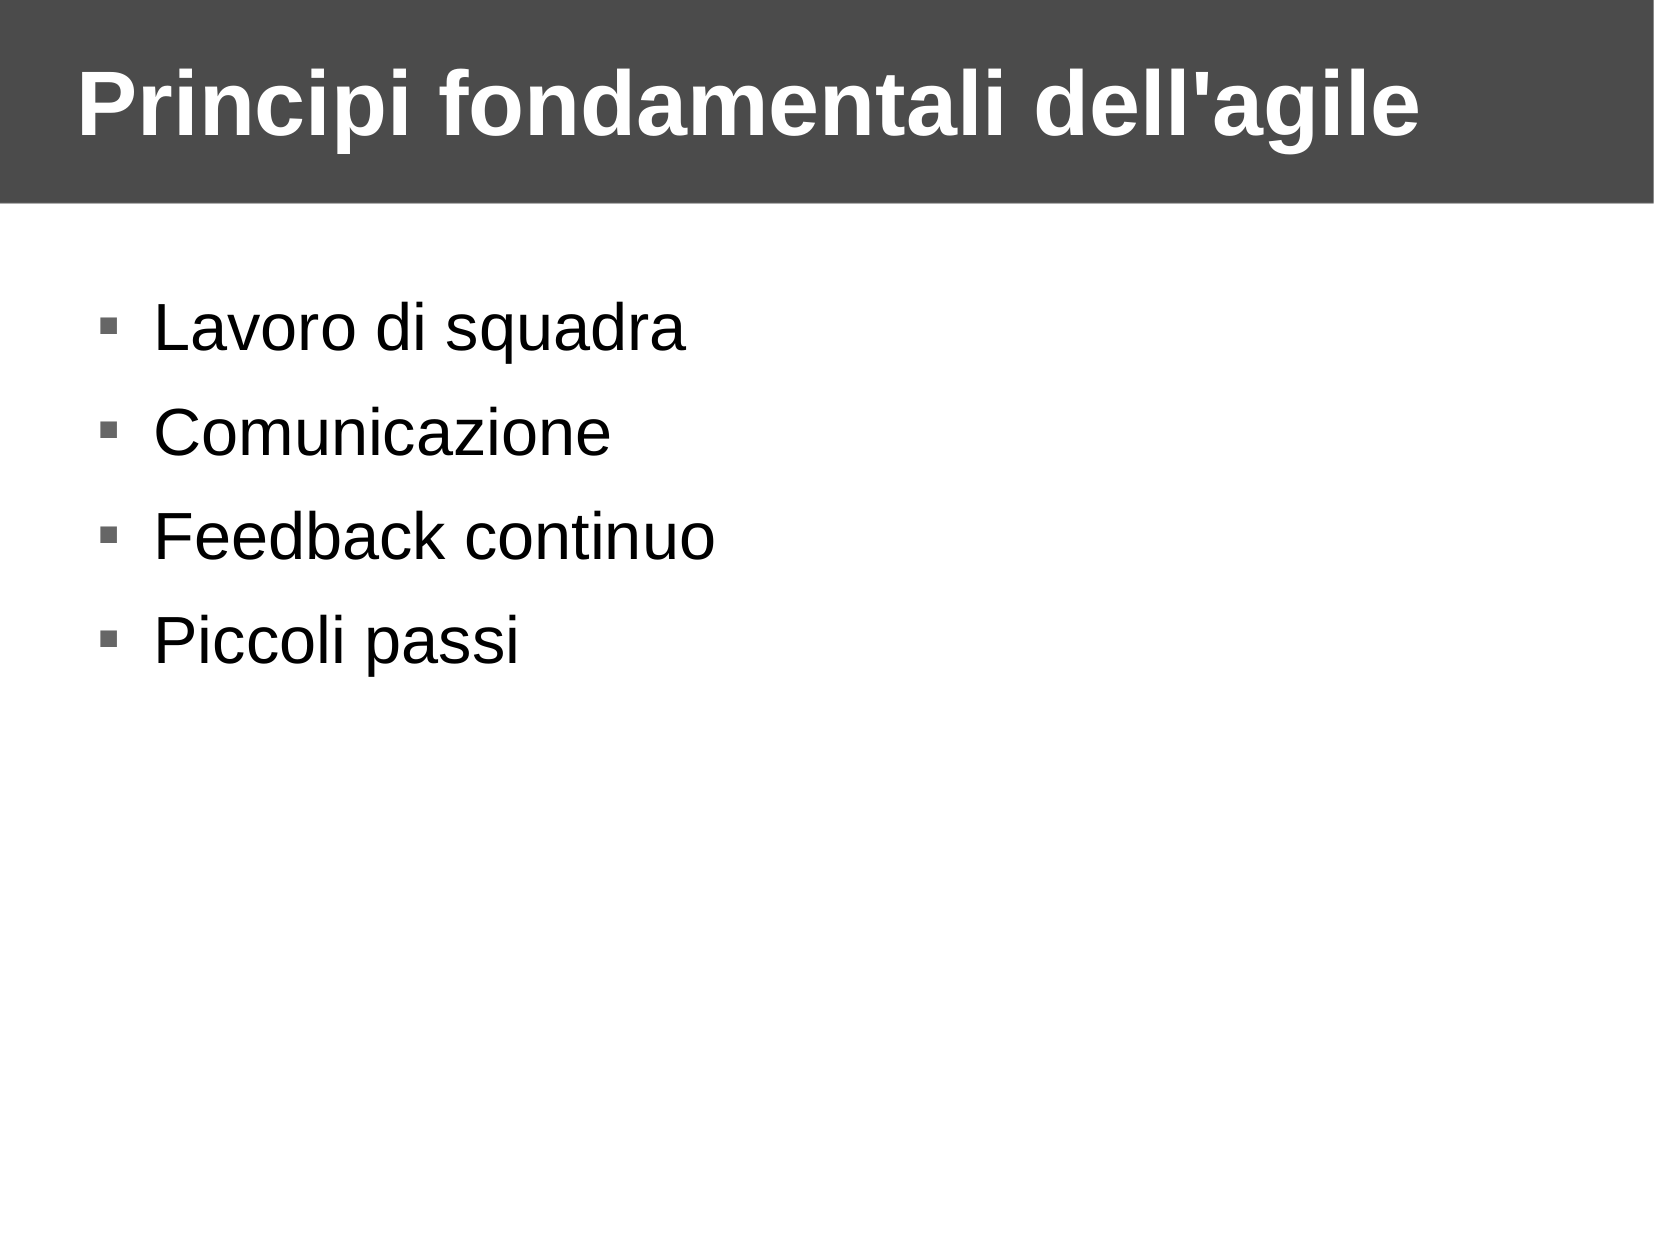

# Principi fondamentali dell'agile
Lavoro di squadra
Comunicazione
Feedback continuo
Piccoli passi